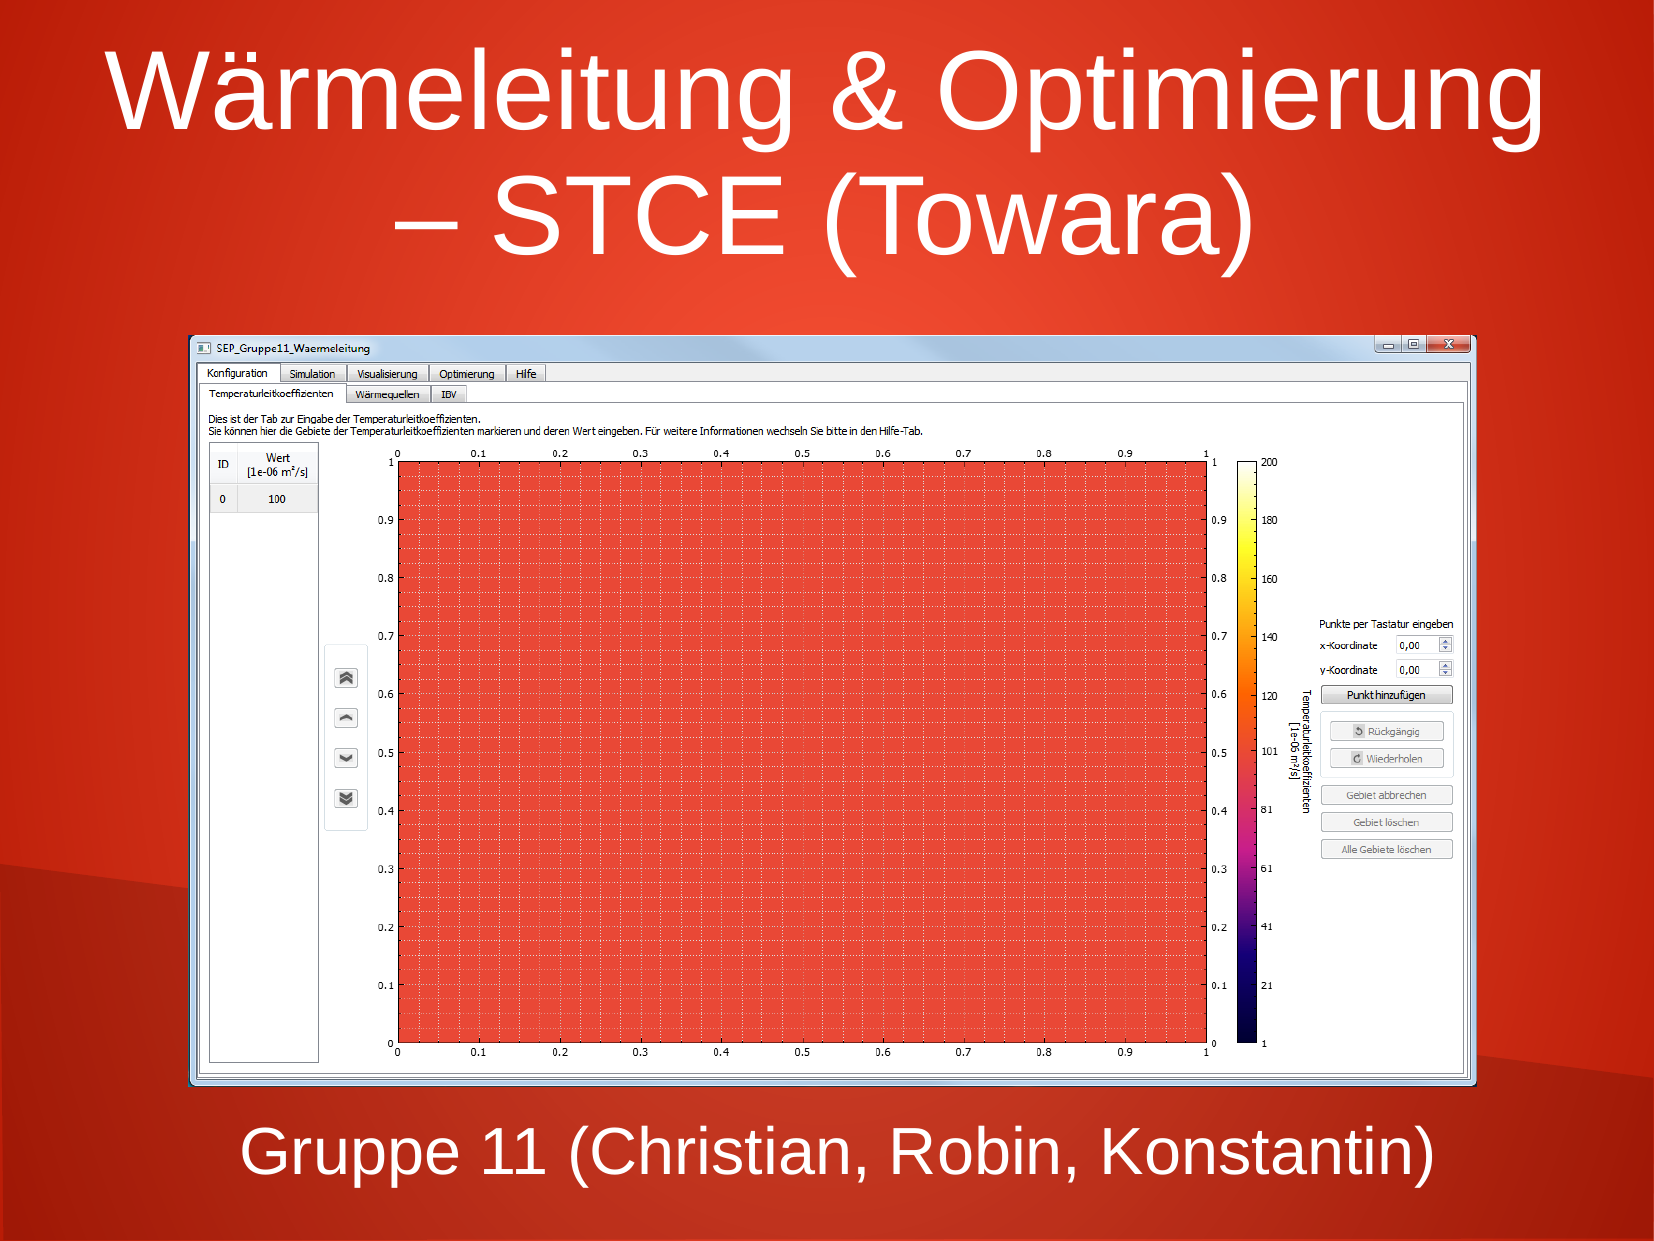

# Wärmeleitung & Optimierung – STCE (Towara)
Gruppe 11 (Christian, Robin, Konstantin)